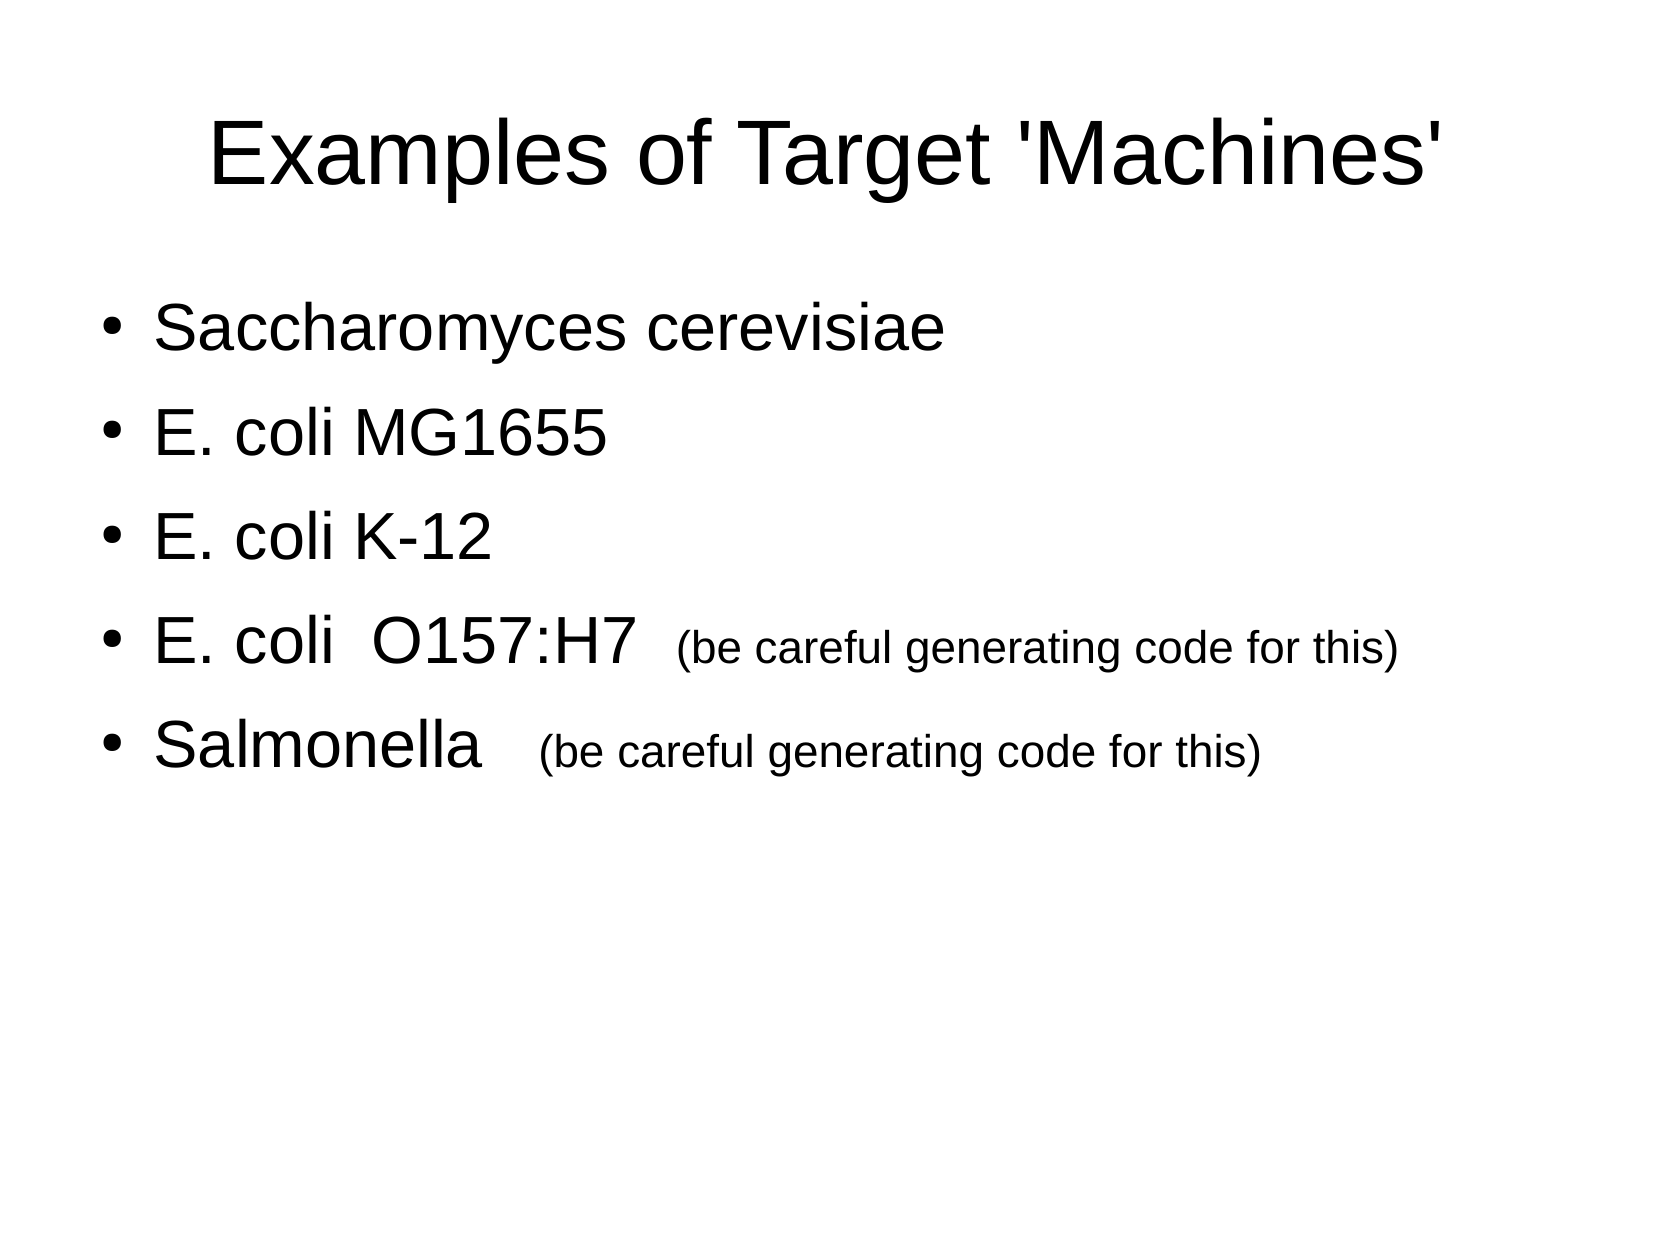

# Examples of Target 'Machines'
Saccharomyces cerevisiae
E. coli MG1655
E. coli K-12
E. coli O157:H7 (be careful generating code for this)
Salmonella (be careful generating code for this)